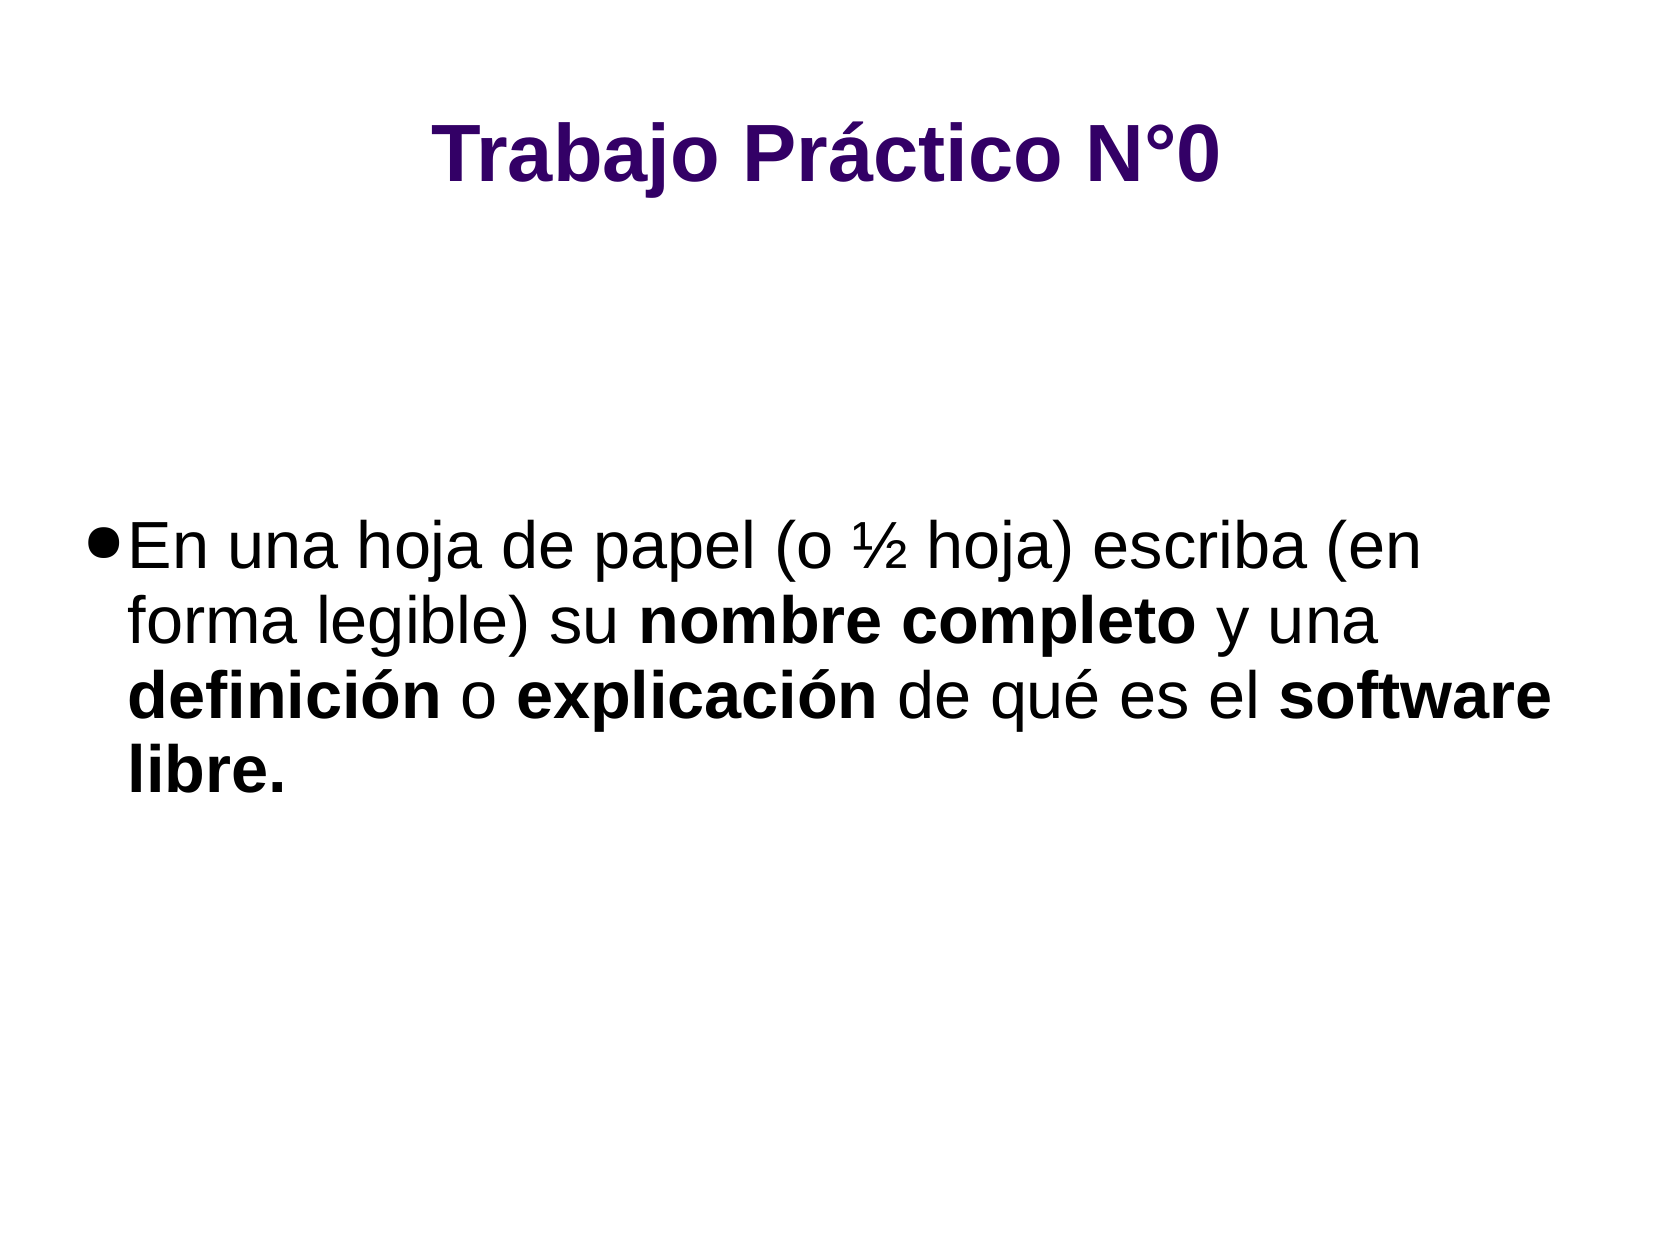

# Trabajo Práctico N°0
En una hoja de papel (o ½ hoja) escriba (en forma legible) su nombre completo y una definición o explicación de qué es el software libre.